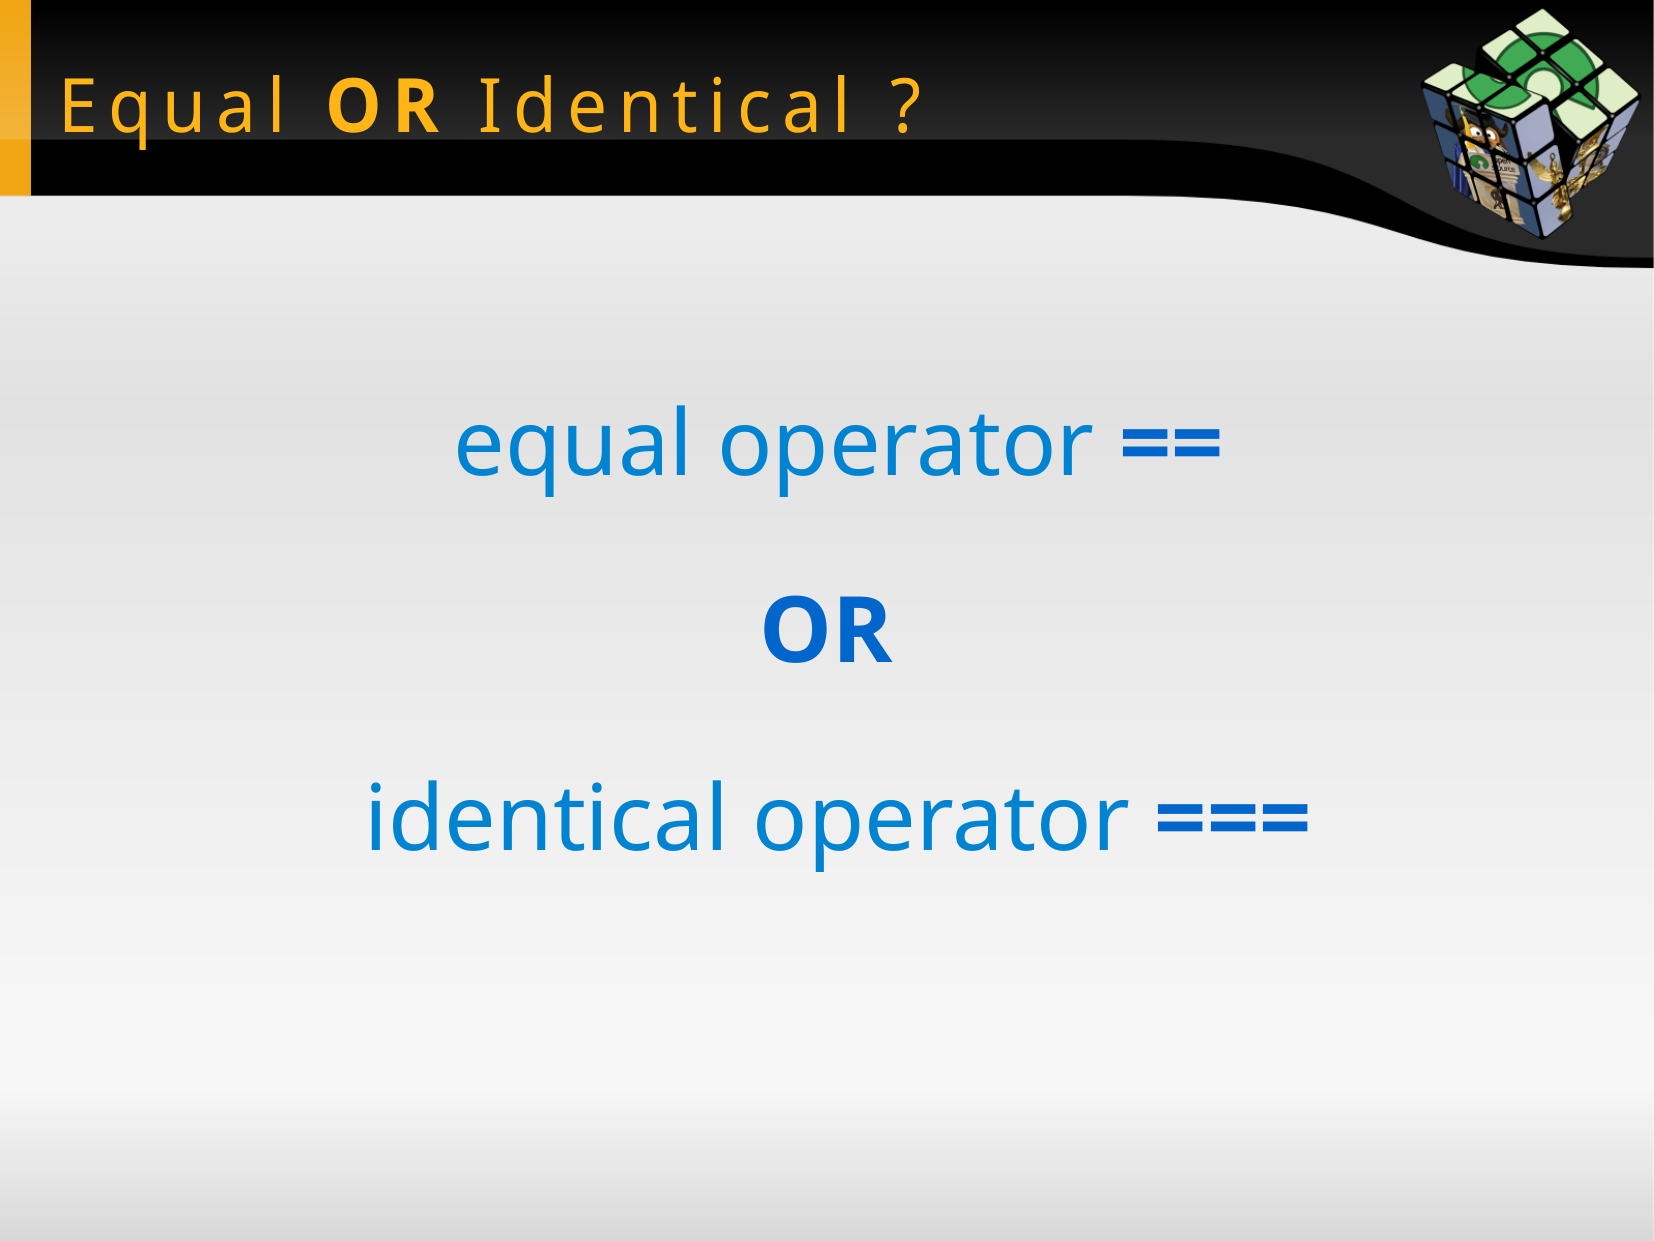

# Equal OR Identical ?
equal operator ==
OR
identical operator ===